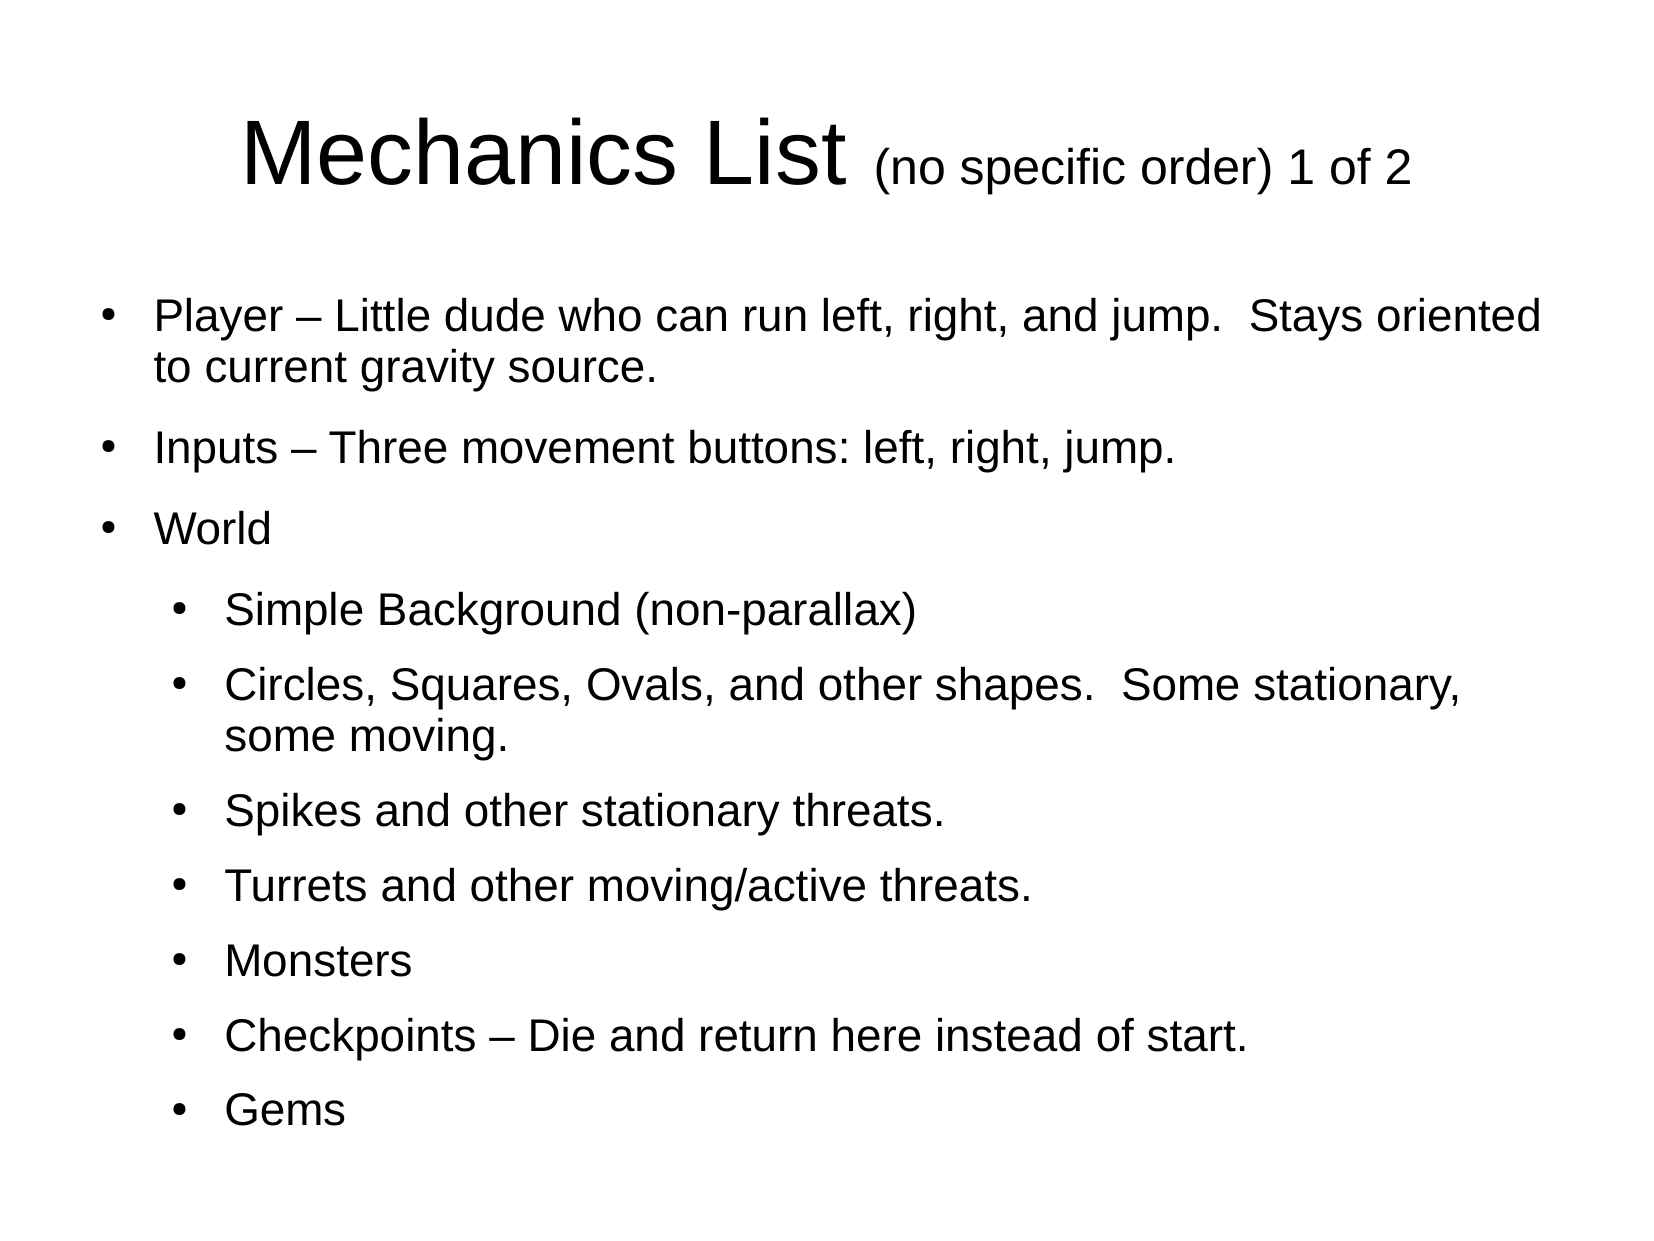

# Mechanics List (no specific order) 1 of 2
Player – Little dude who can run left, right, and jump. Stays oriented to current gravity source.
Inputs – Three movement buttons: left, right, jump.
World
Simple Background (non-parallax)
Circles, Squares, Ovals, and other shapes. Some stationary, some moving.
Spikes and other stationary threats.
Turrets and other moving/active threats.
Monsters
Checkpoints – Die and return here instead of start.
Gems